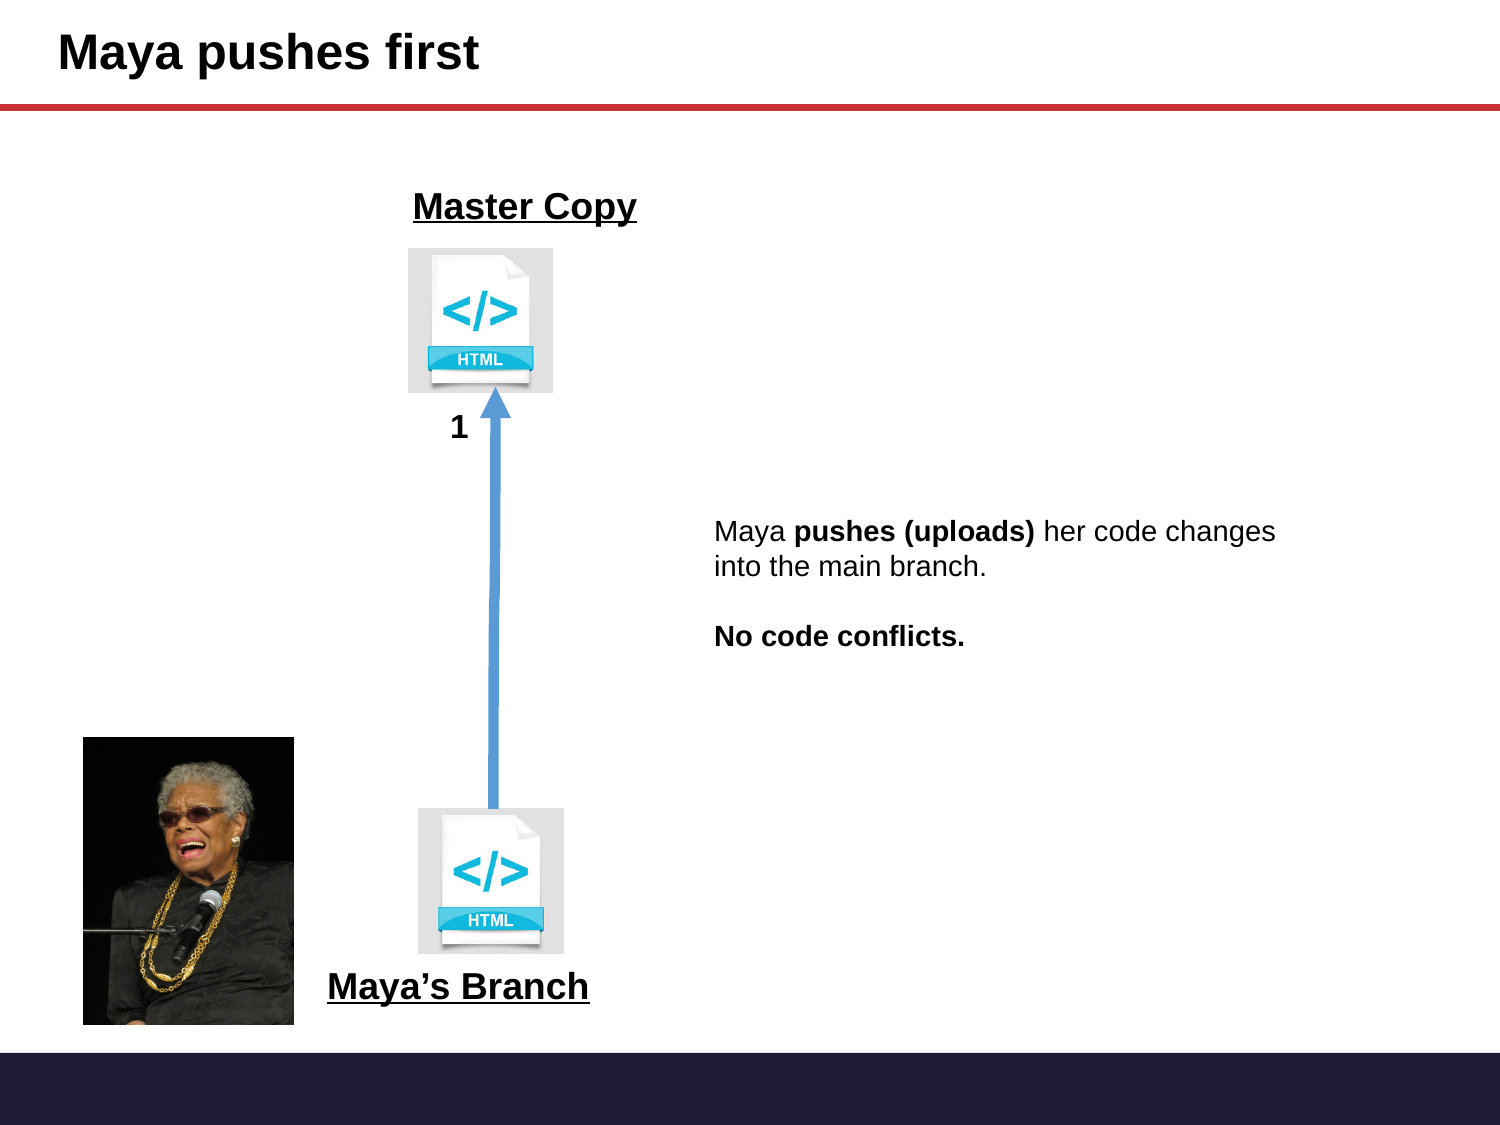

Maya pushes first
Master Copy
1
Maya pushes (uploads) her code changes into the main branch.
No code conflicts.
Maya’s Branch